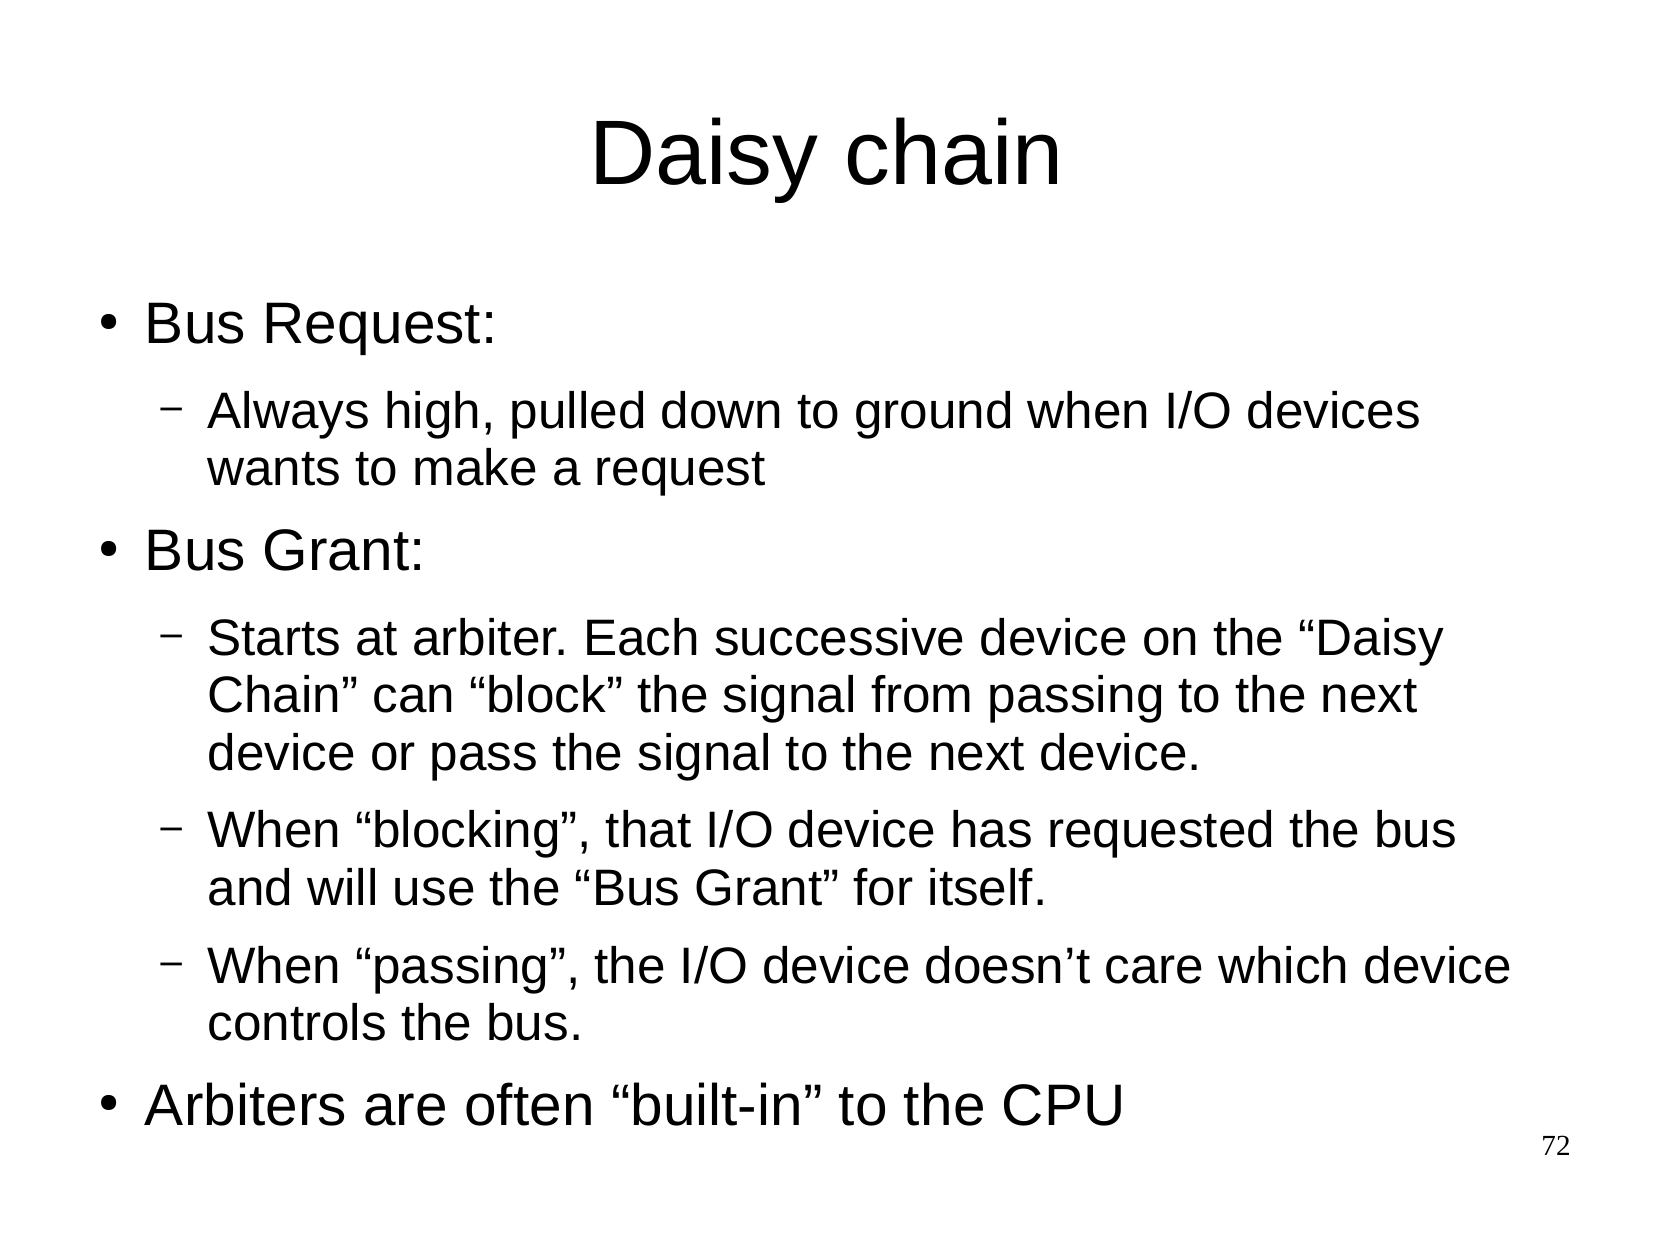

# Daisy chain
Bus Request:
Always high, pulled down to ground when I/O devices wants to make a request
Bus Grant:
Starts at arbiter. Each successive device on the “Daisy Chain” can “block” the signal from passing to the next device or pass the signal to the next device.
When “blocking”, that I/O device has requested the bus and will use the “Bus Grant” for itself.
When “passing”, the I/O device doesn’t care which device controls the bus.
Arbiters are often “built-in” to the CPU
72